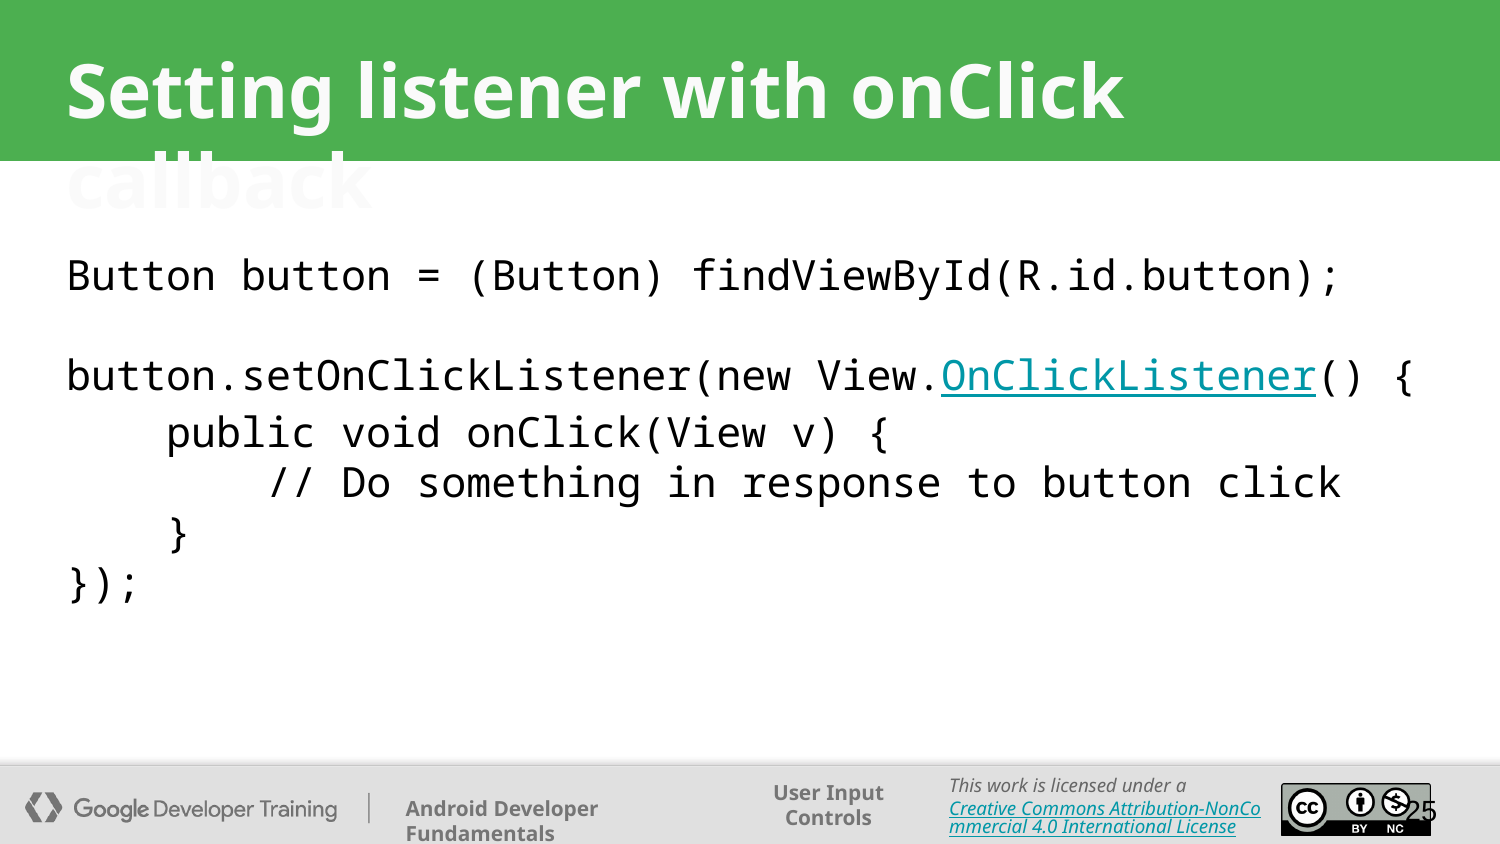

# Setting listener with onClick callback
Button button = (Button) findViewById(R.id.button);
button.setOnClickListener(new View.OnClickListener() {
 public void onClick(View v) {
 // Do something in response to button click
 }
});